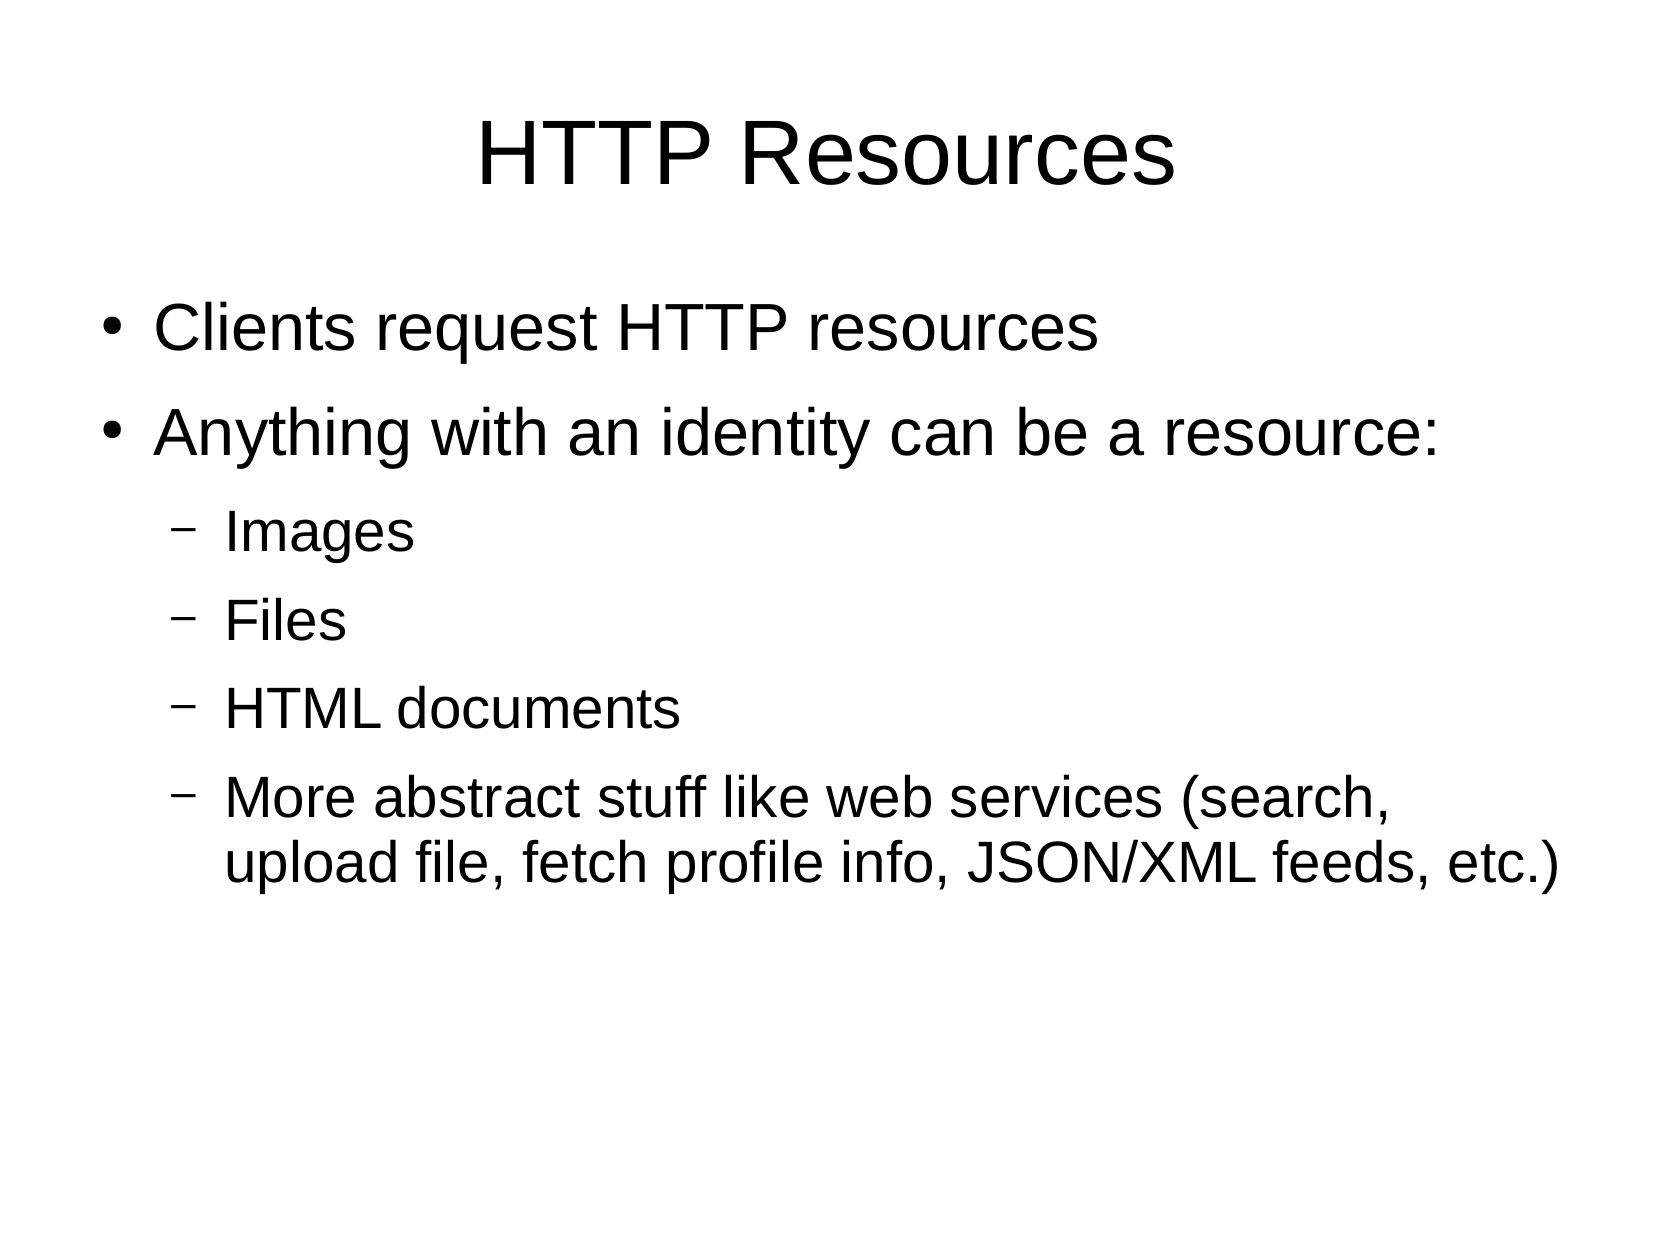

# HTTP Resources
Clients request HTTP resources
Anything with an identity can be a resource:
Images
Files
HTML documents
More abstract stuff like web services (search, upload file, fetch profile info, JSON/XML feeds, etc.)